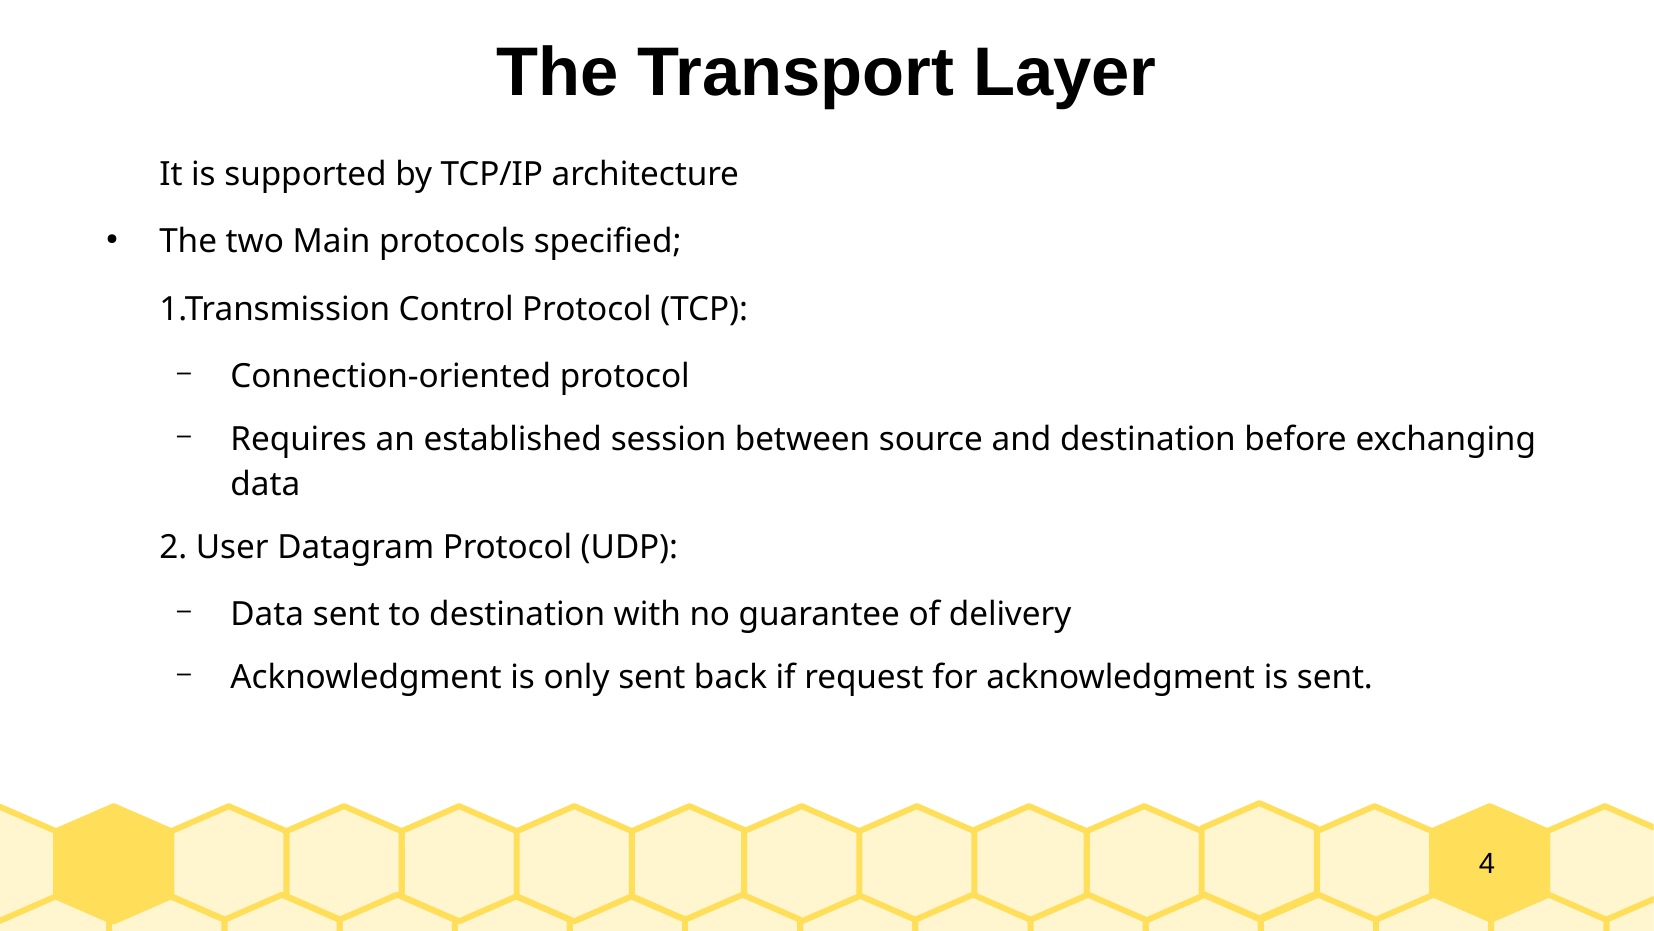

# The Transport Layer
It is supported by TCP/IP architecture
The two Main protocols specified;
1.Transmission Control Protocol (TCP):
Connection-oriented protocol
Requires an established session between source and destination before exchanging data
2. User Datagram Protocol (UDP):
Data sent to destination with no guarantee of delivery
Acknowledgment is only sent back if request for acknowledgment is sent.